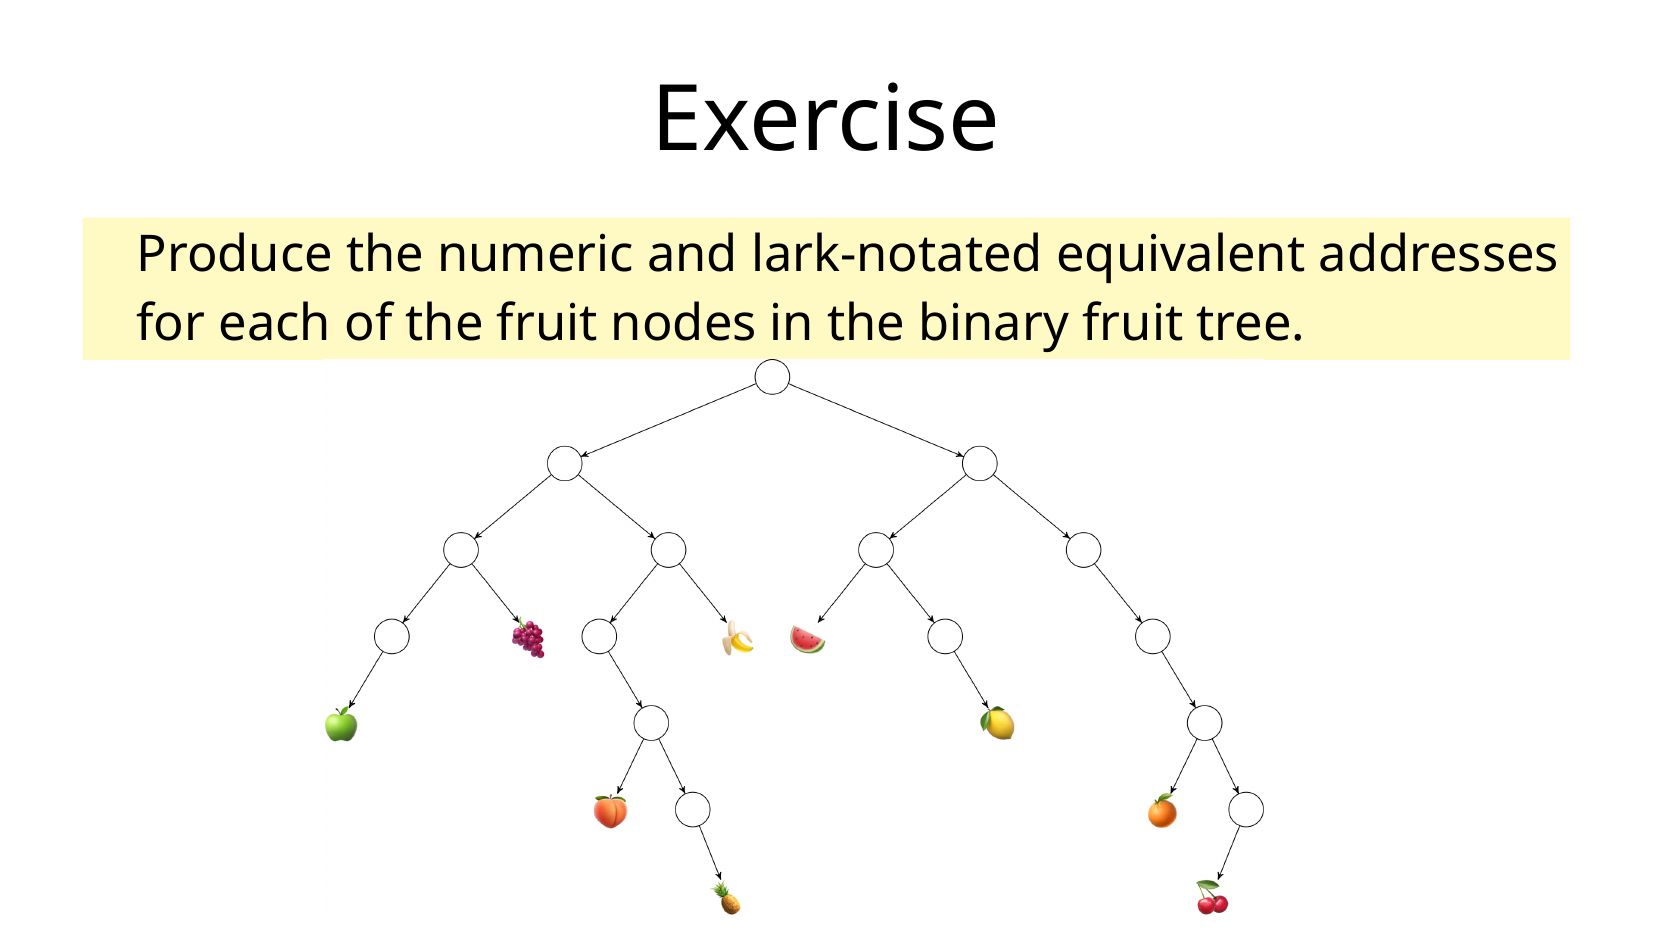

# Exercise
Produce the numeric and lark-notated equivalent addresses for each of the fruit nodes in the binary fruit tree.